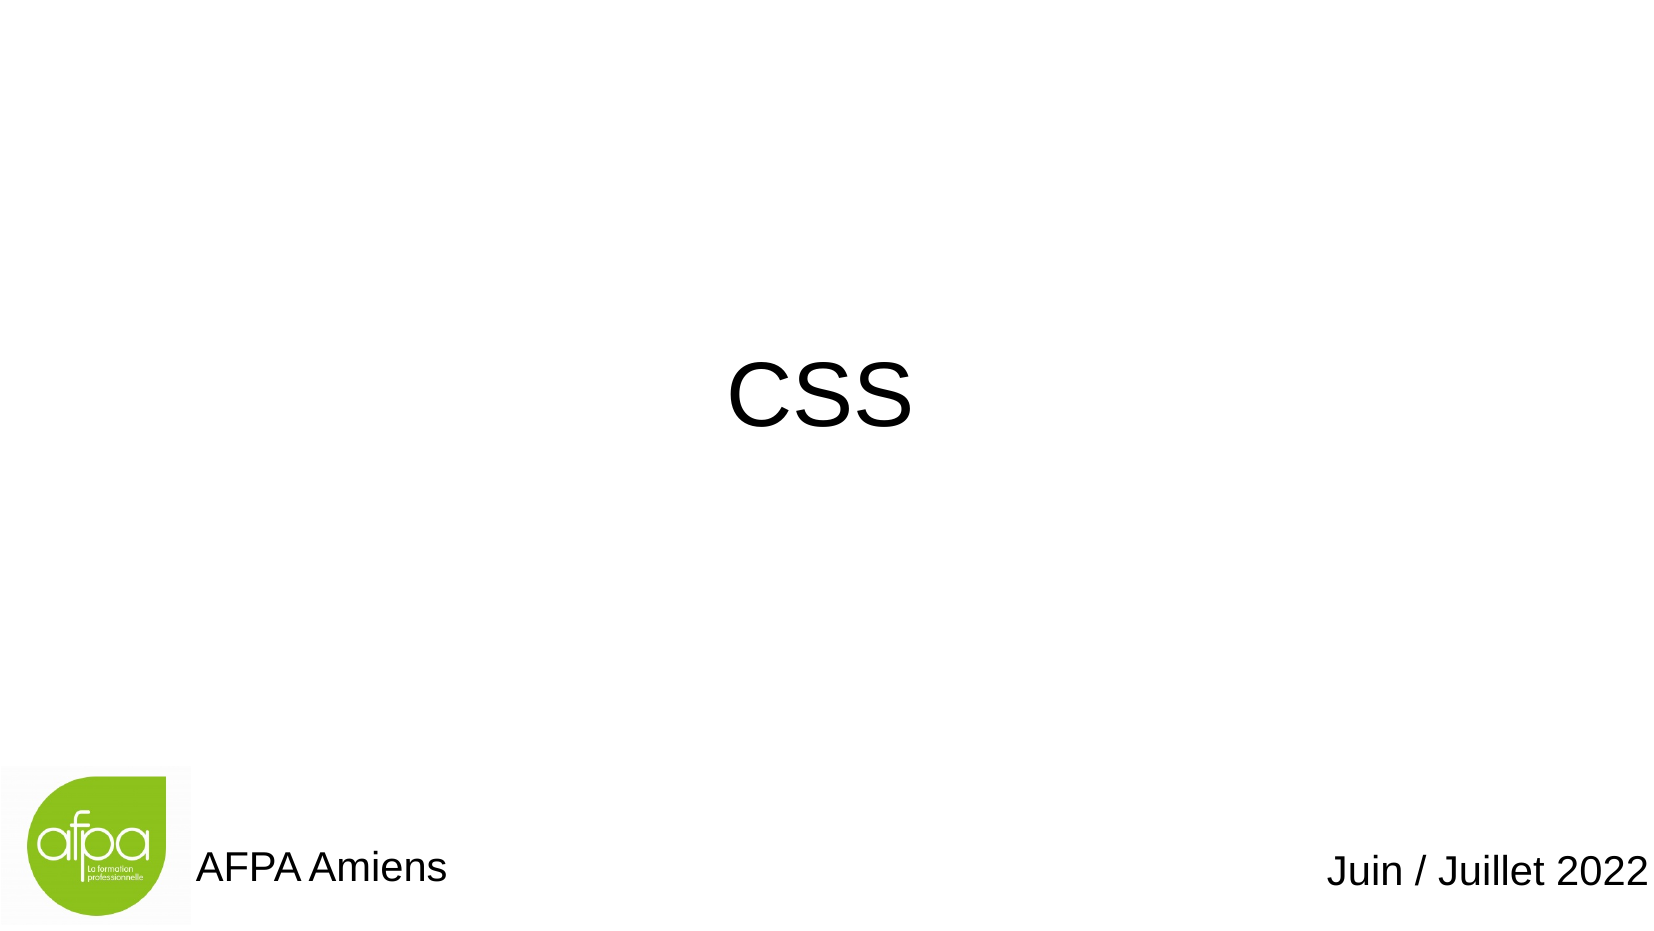

# CSS
AFPA Amiens
Juin / Juillet 2022